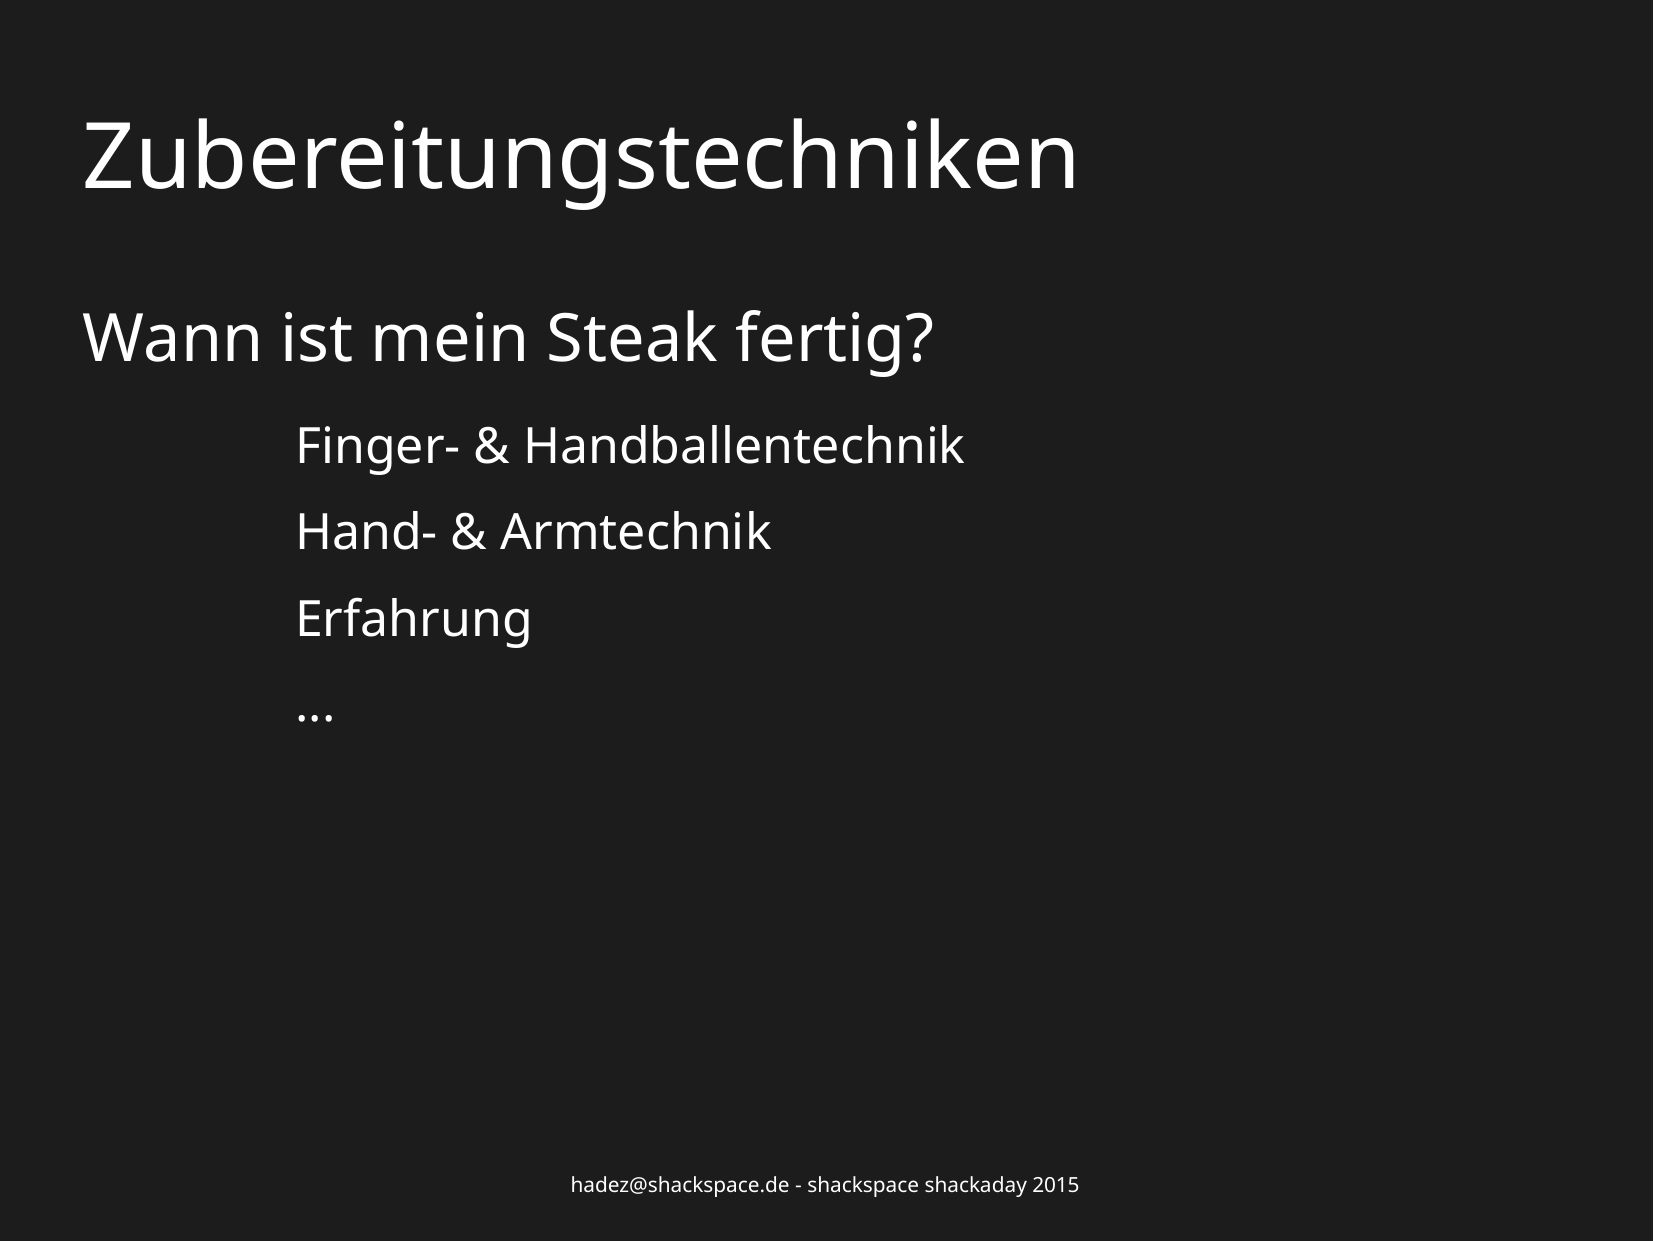

# Zubereitungstechniken
Wann ist mein Steak fertig?
Finger- & Handballentechnik
Hand- & Armtechnik
Erfahrung
...